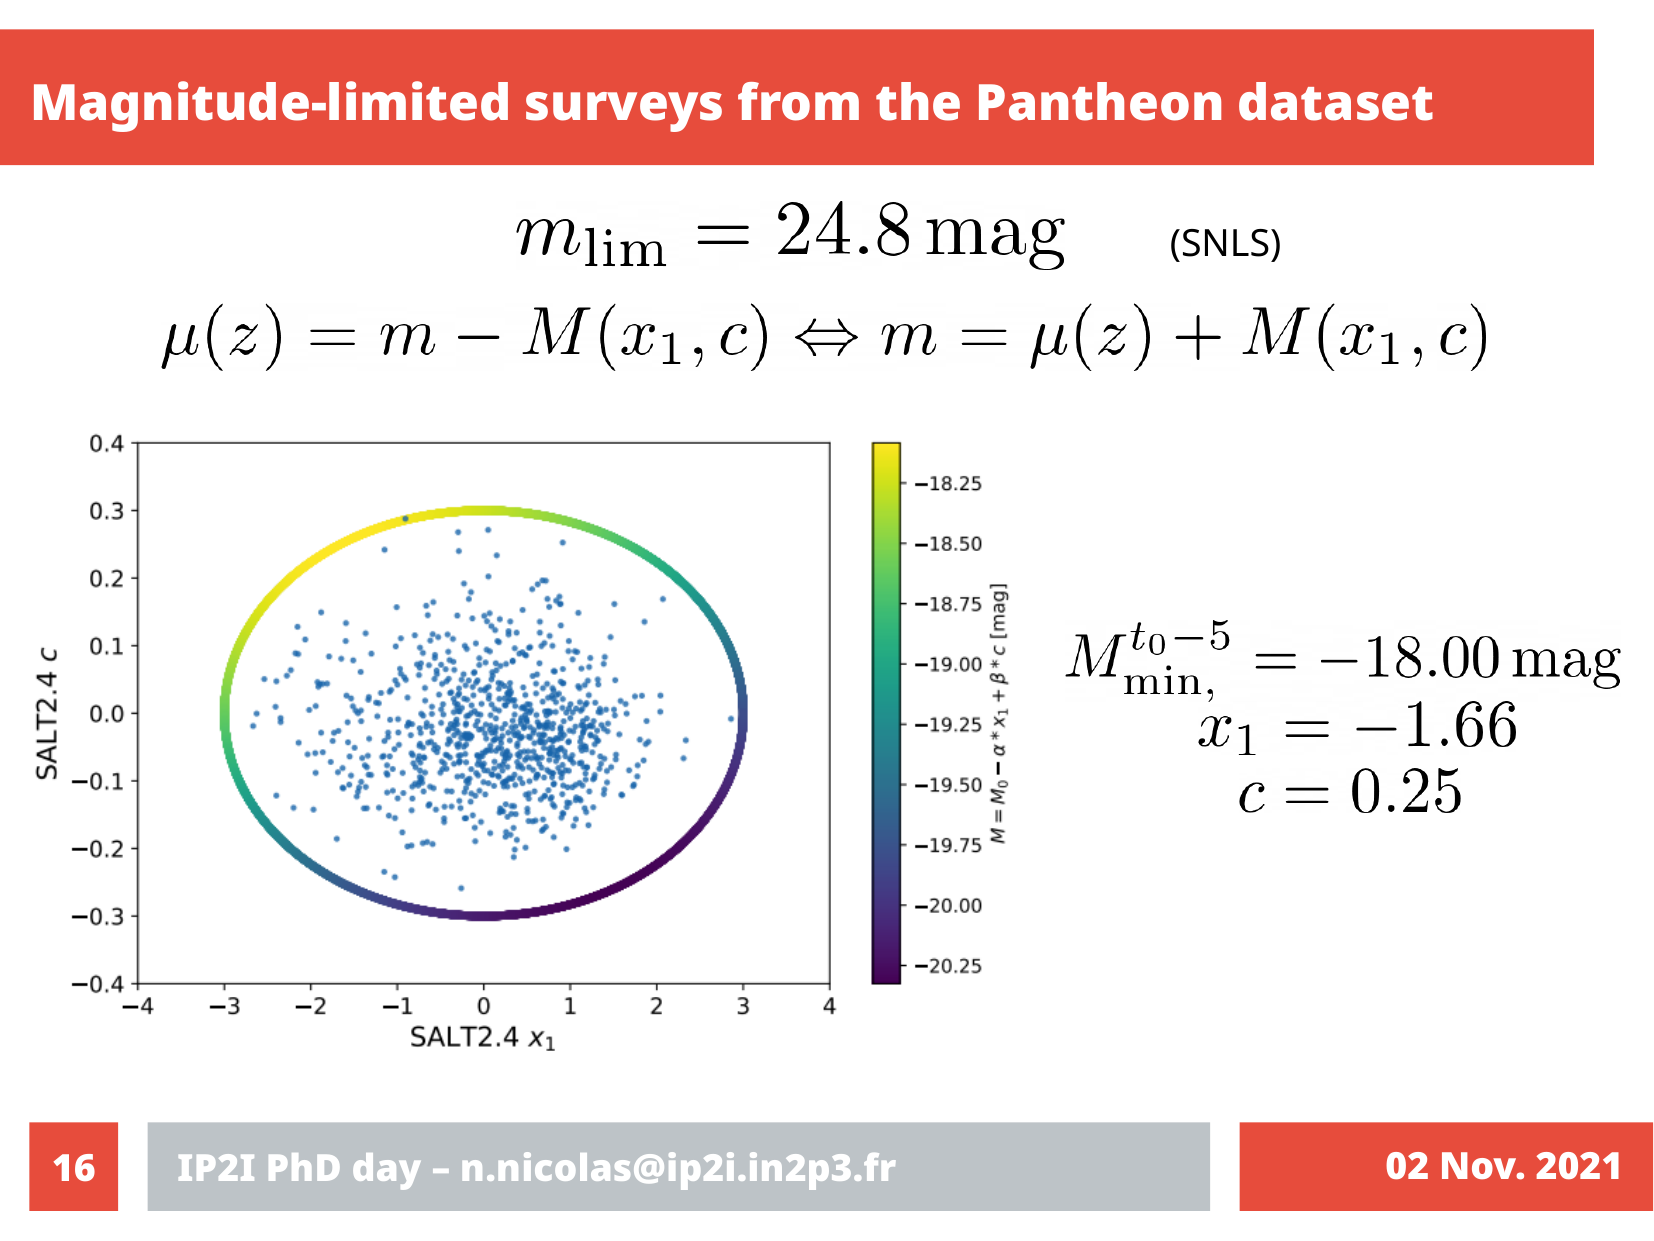

# Magnitude-limited surveys from the Pantheon dataset
(SNLS)
16
IP2I PhD day – n.nicolas@ip2i.in2p3.fr
02 Nov. 2021